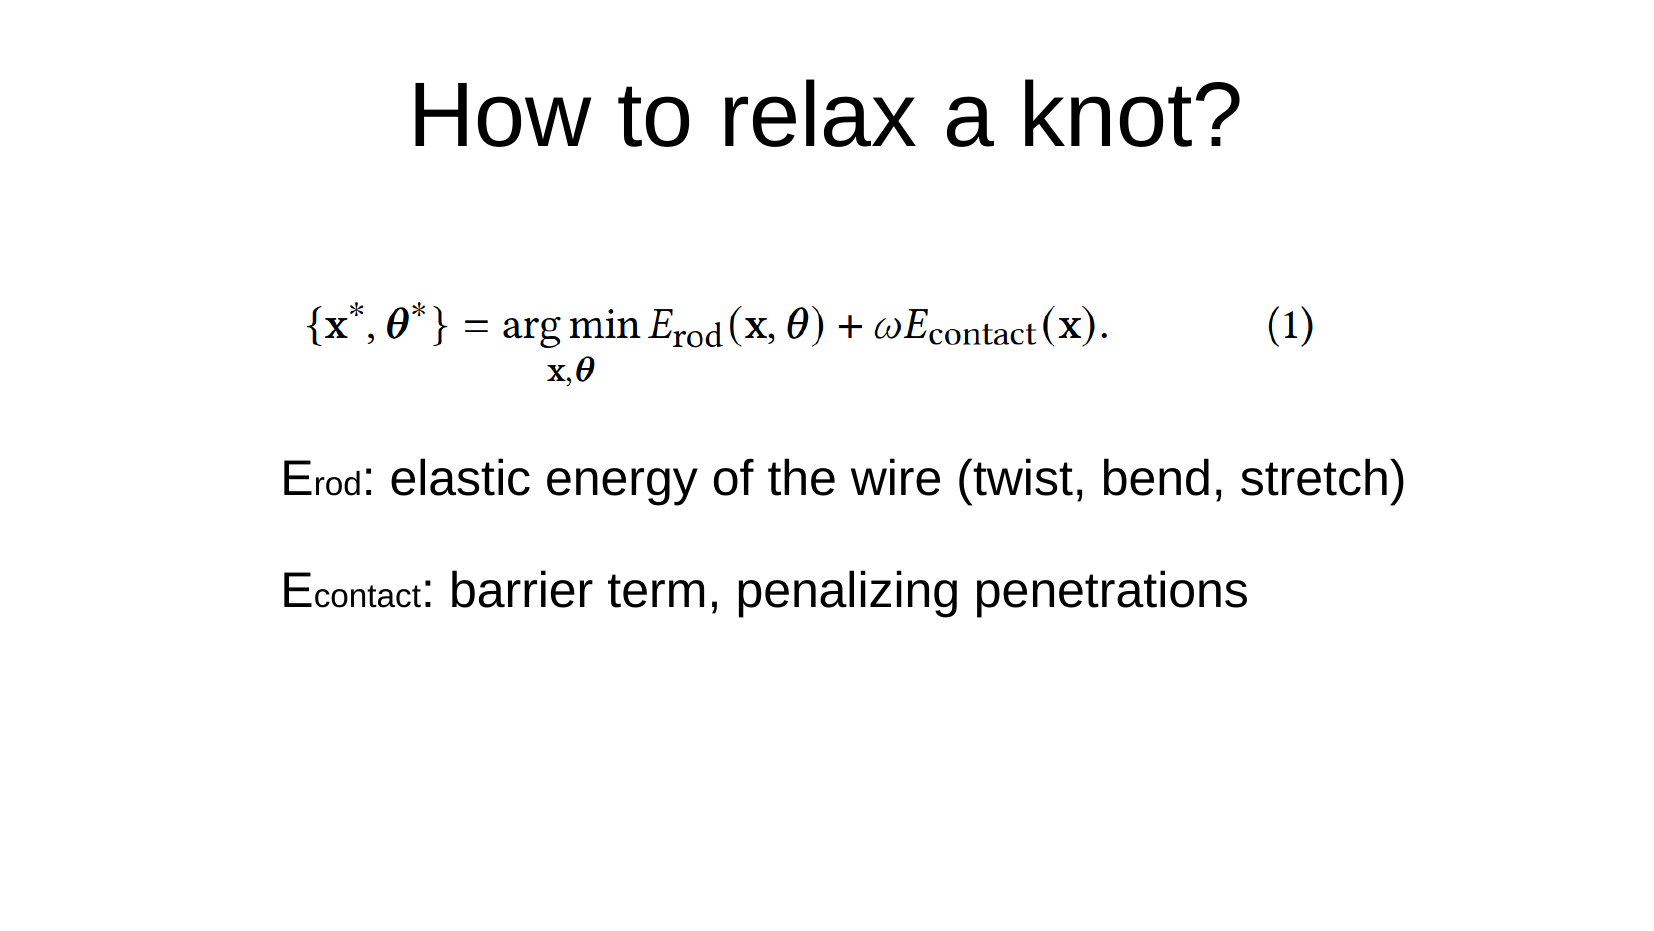

# How to relax a knot?
Erod: elastic energy of the wire (twist, bend, stretch)
Econtact: barrier term, penalizing penetrations